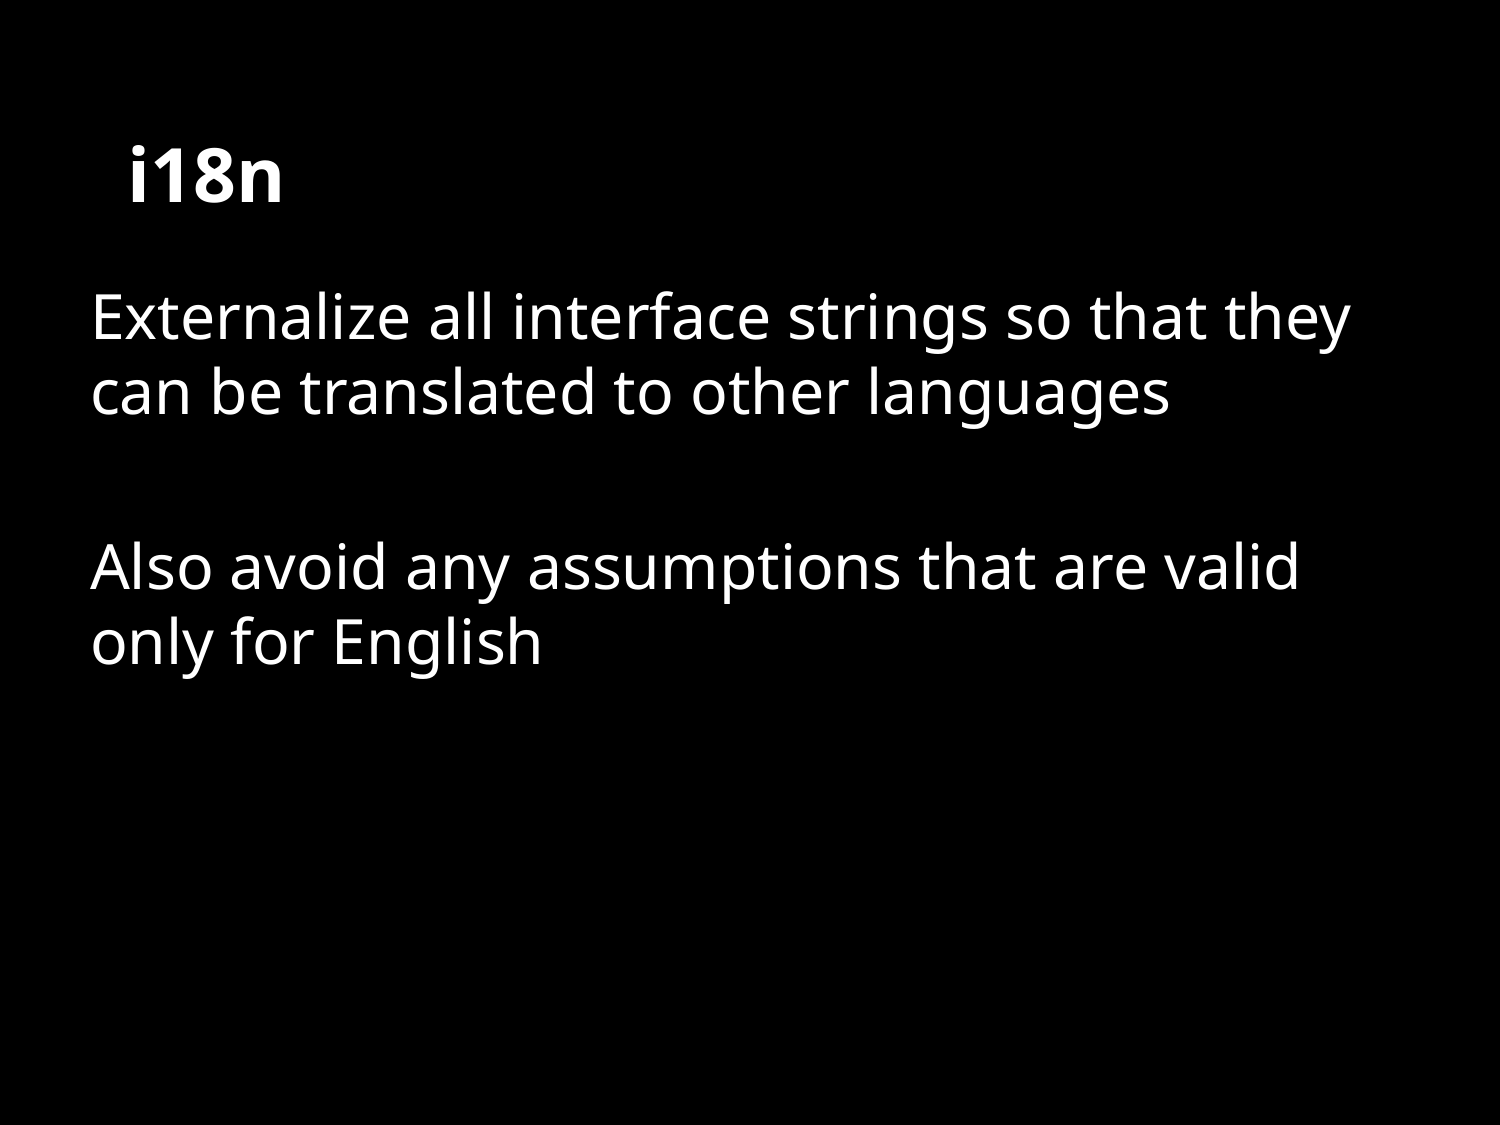

# i18n
Externalize all interface strings so that they can be translated to other languages
Also avoid any assumptions that are valid only for English